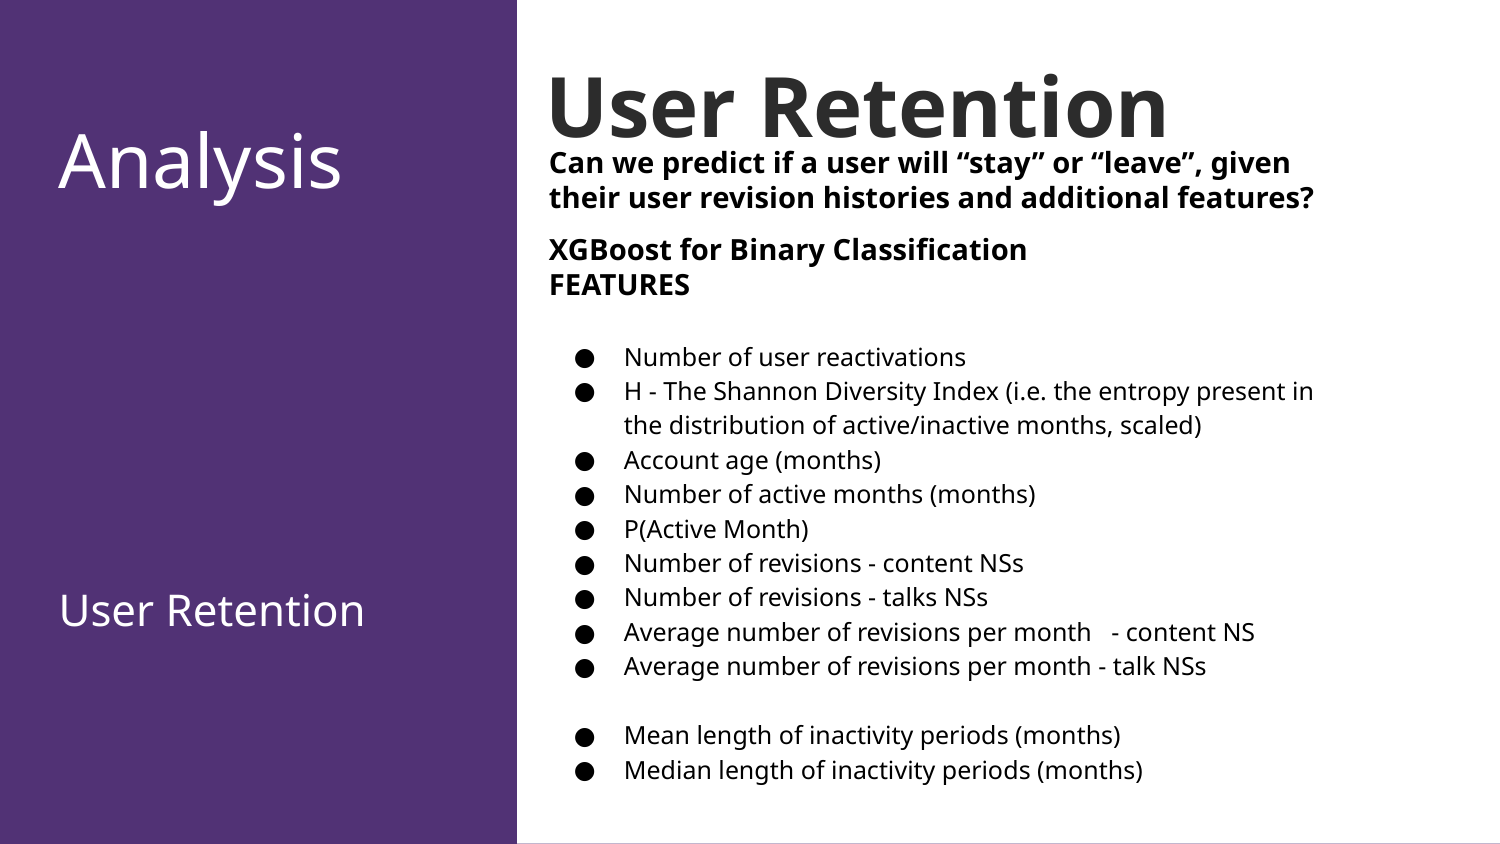

User Retention
# Analysis
Can we predict if a user will “stay” or “leave”, given their user revision histories and additional features?
XGBoost for Binary Classification
FEATURES
Number of user reactivations
H - The Shannon Diversity Index (i.e. the entropy present in the distribution of active/inactive months, scaled)
Account age (months)
Number of active months (months)
P(Active Month)
Number of revisions - content NSs
Number of revisions - talks NSs
Average number of revisions per month - content NS
Average number of revisions per month - talk NSs
Mean length of inactivity periods (months)
Median length of inactivity periods (months)
User Retention